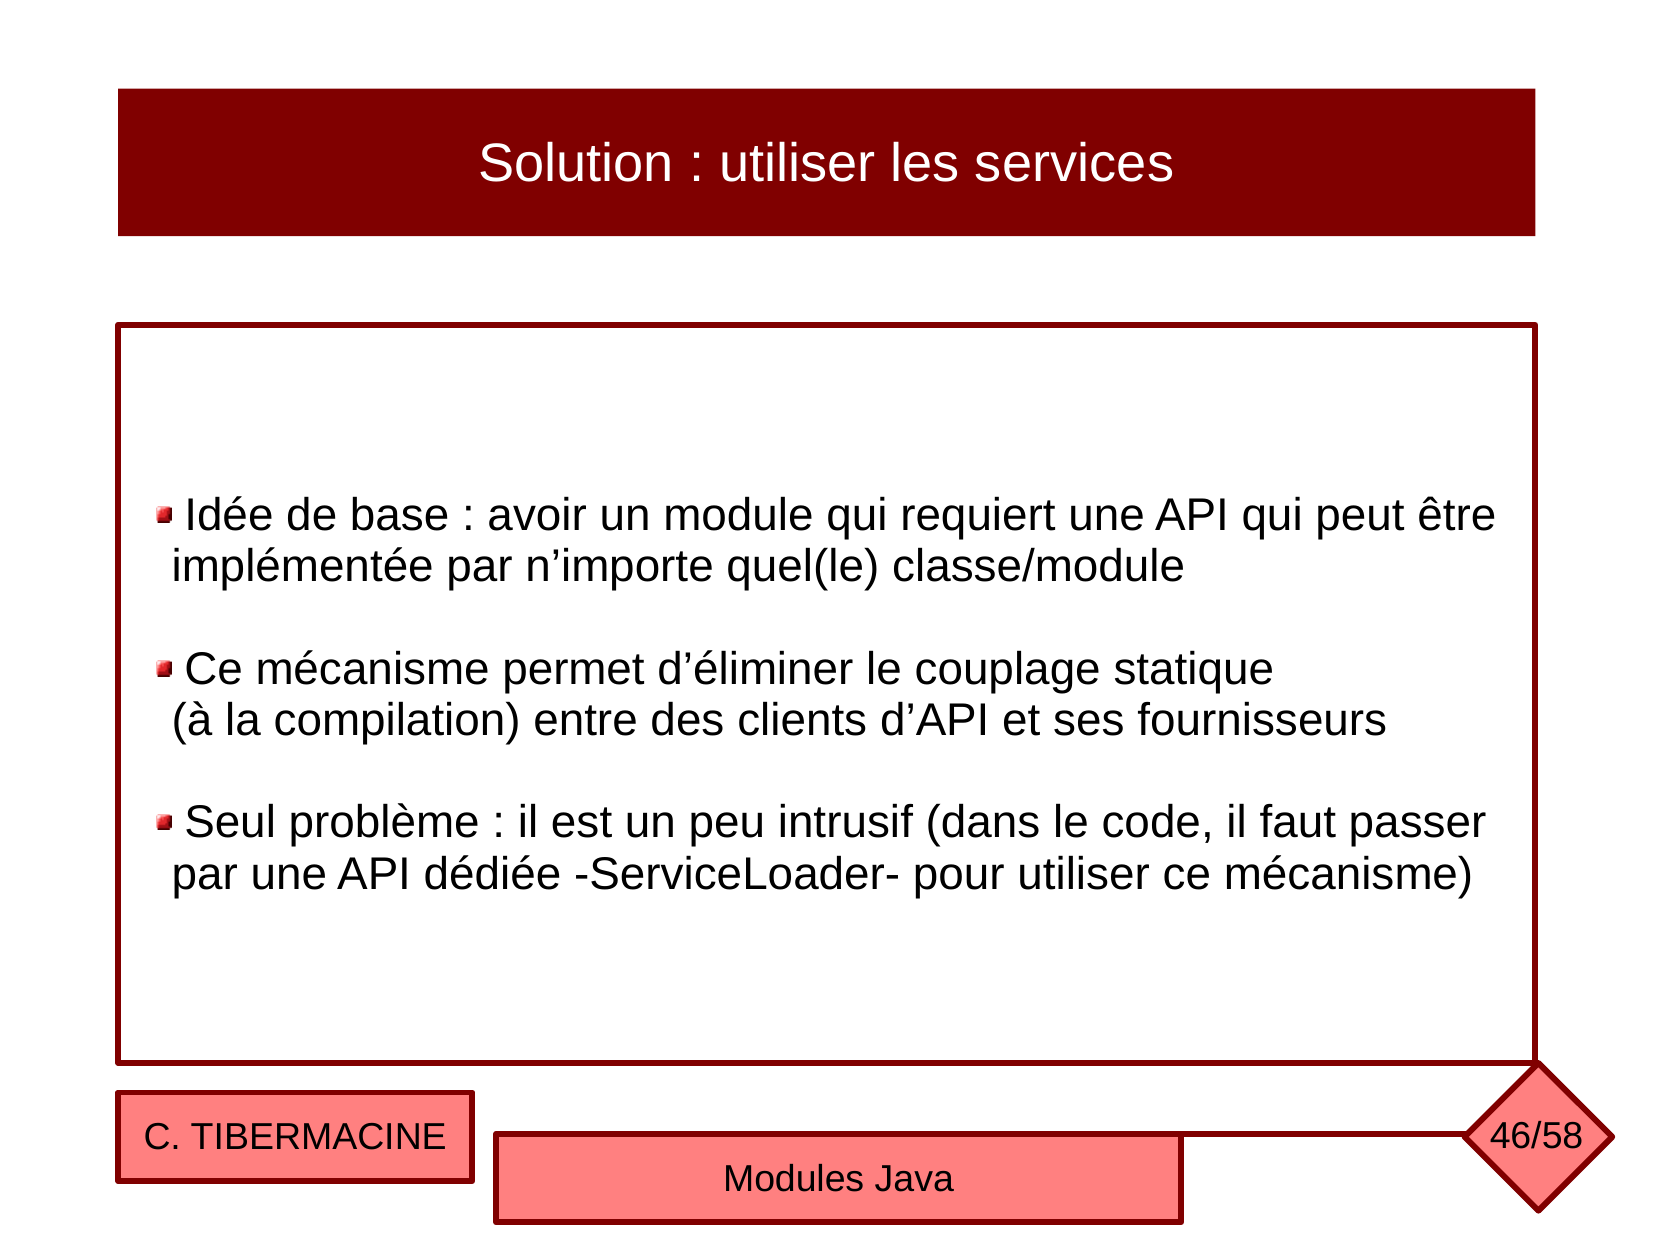

Solution : utiliser les services
 Idée de base : avoir un module qui requiert une API qui peut être
implémentée par n’importe quel(le) classe/module
 Ce mécanisme permet d’éliminer le couplage statique
(à la compilation) entre des clients d’API et ses fournisseurs
 Seul problème : il est un peu intrusif (dans le code, il faut passer
par une API dédiée -ServiceLoader- pour utiliser ce mécanisme)
C. TIBERMACINE
Modules Java